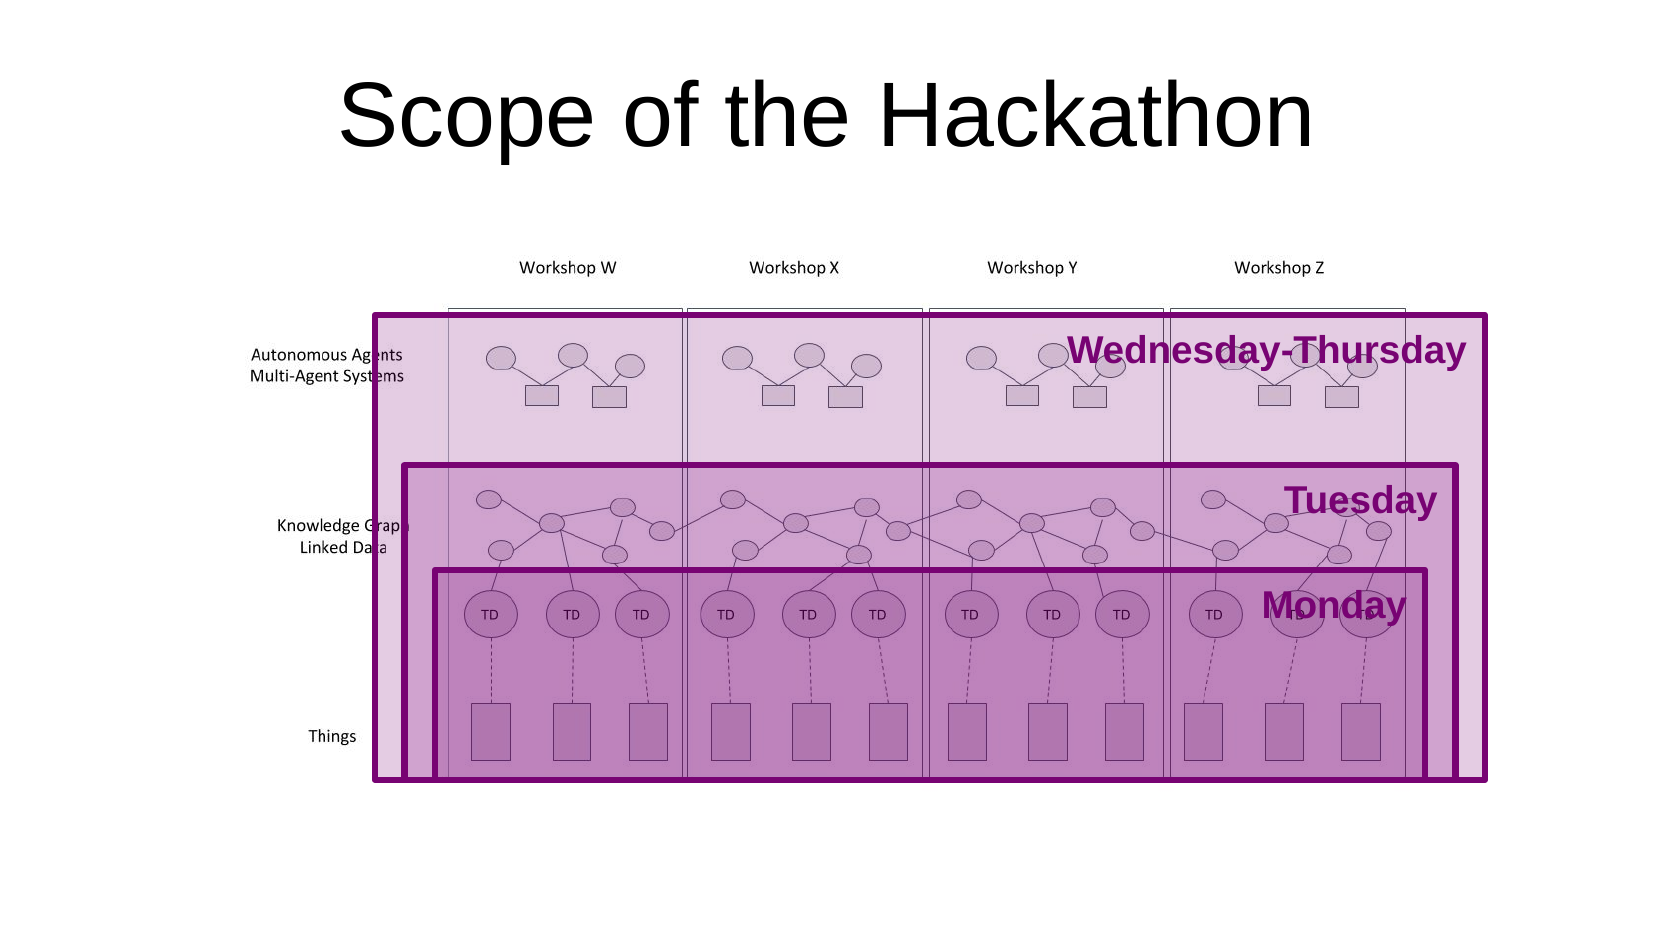

# Scope of the Hackathon
Wednesday-Thursday
Tuesday
Monday